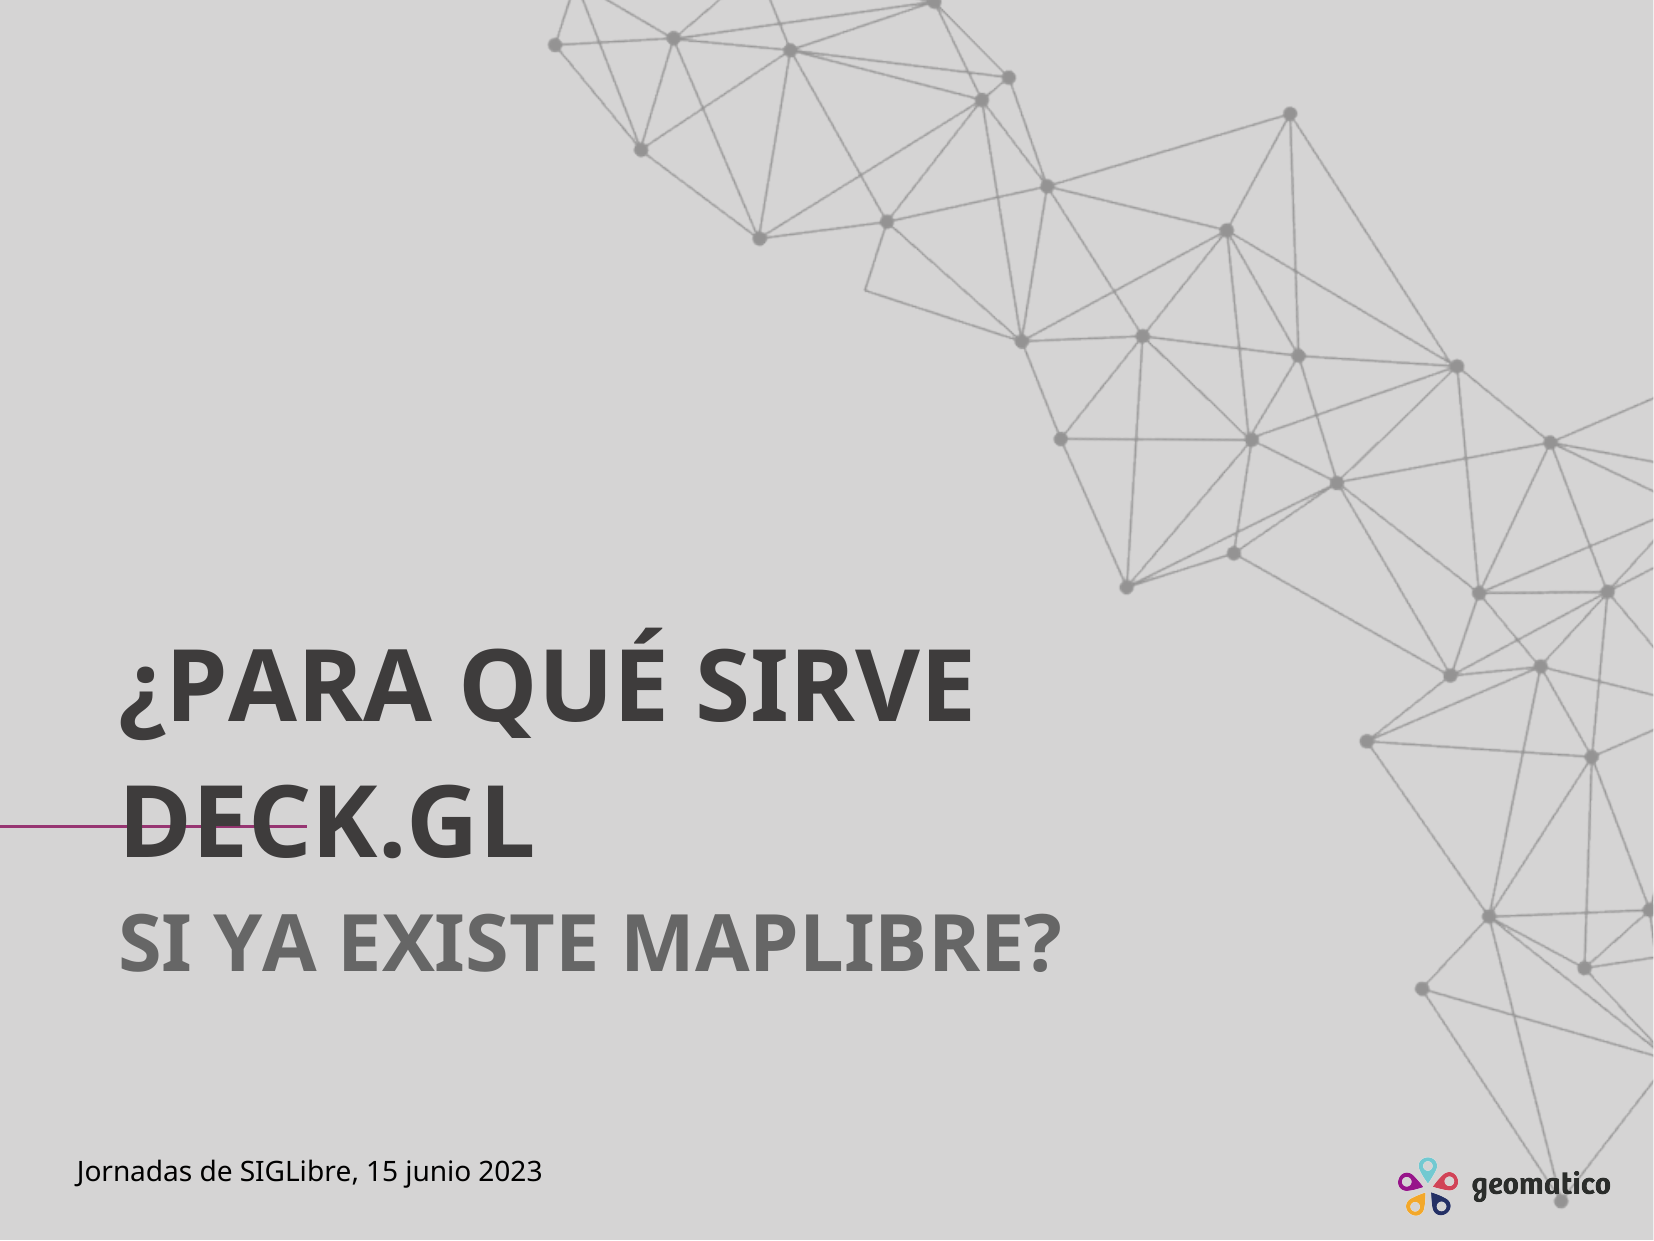

¿Para Qué sirve DECK.GL
Si ya existe maplibre?
Jornadas de SIGLibre, 15 junio 2023